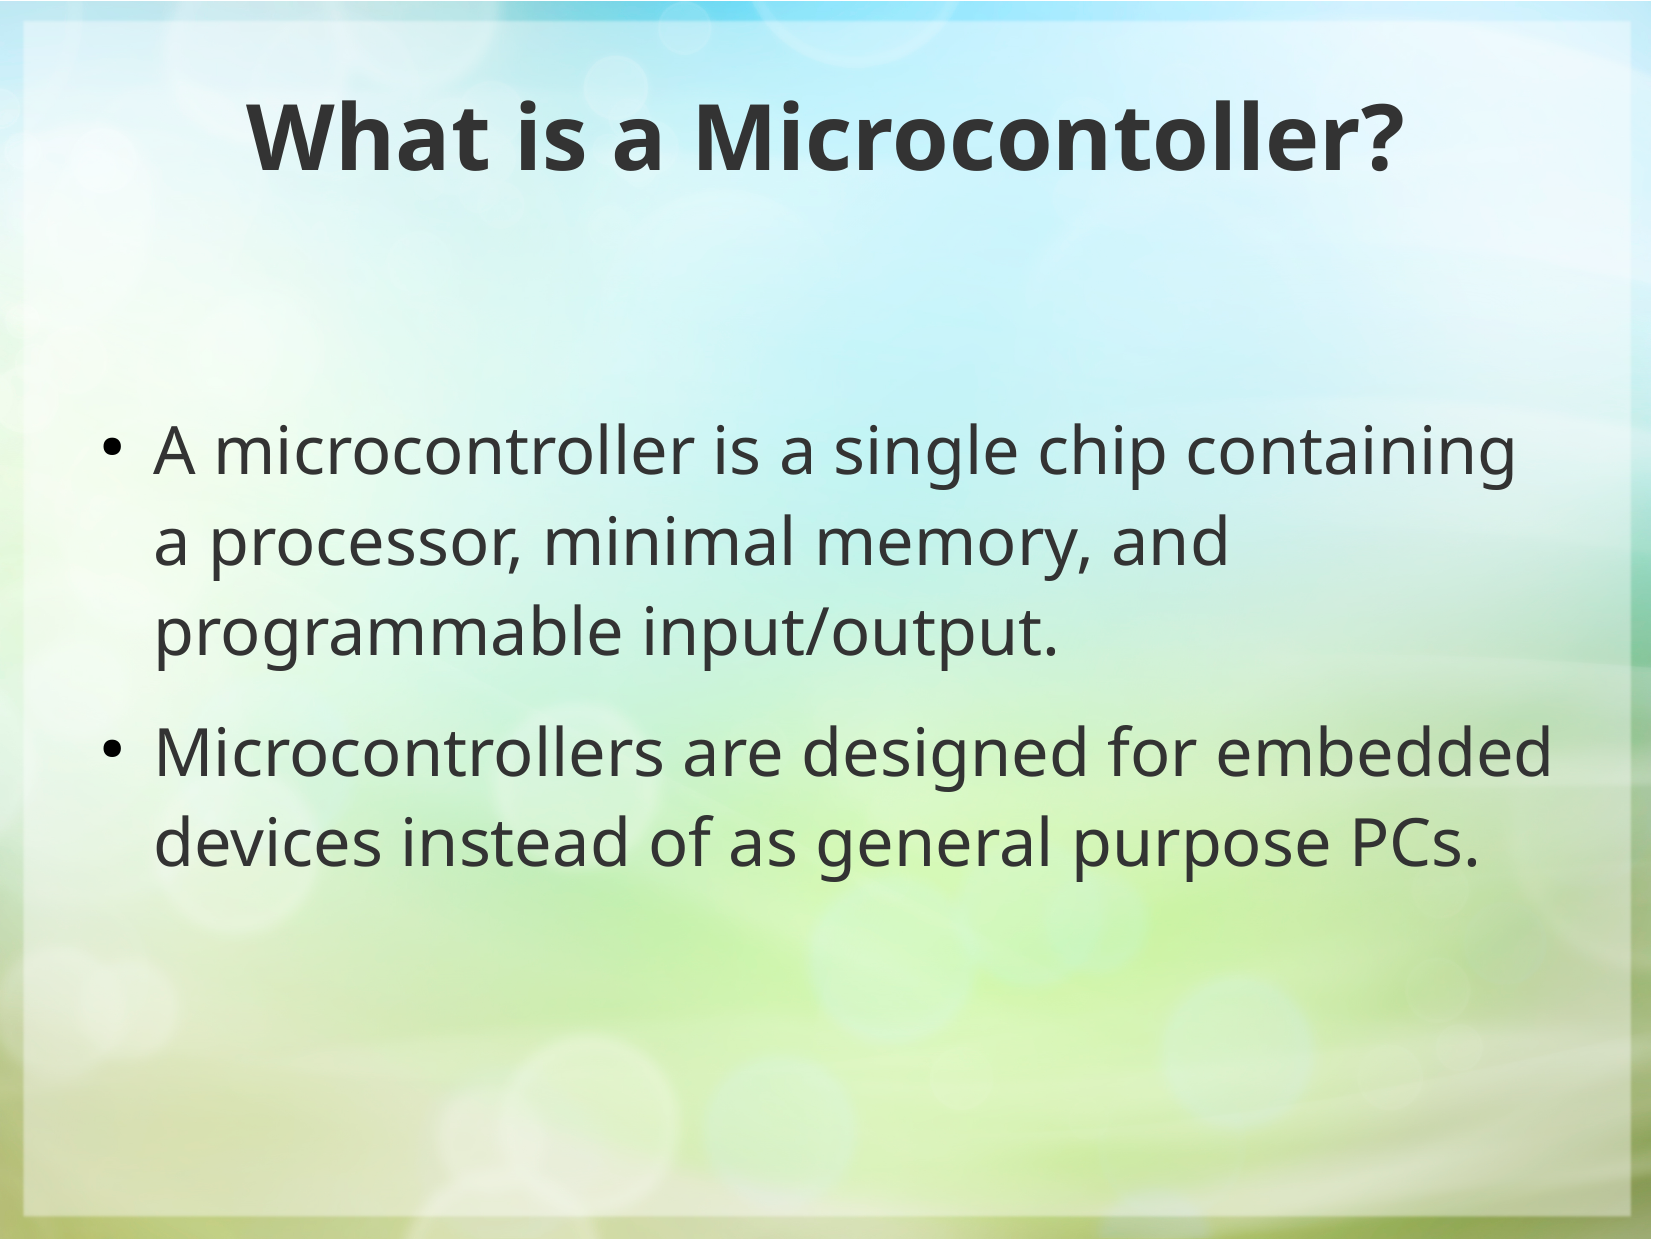

# What is a Microcontoller?
A microcontroller is a single chip containing a processor, minimal memory, and programmable input/output.
Microcontrollers are designed for embedded devices instead of as general purpose PCs.